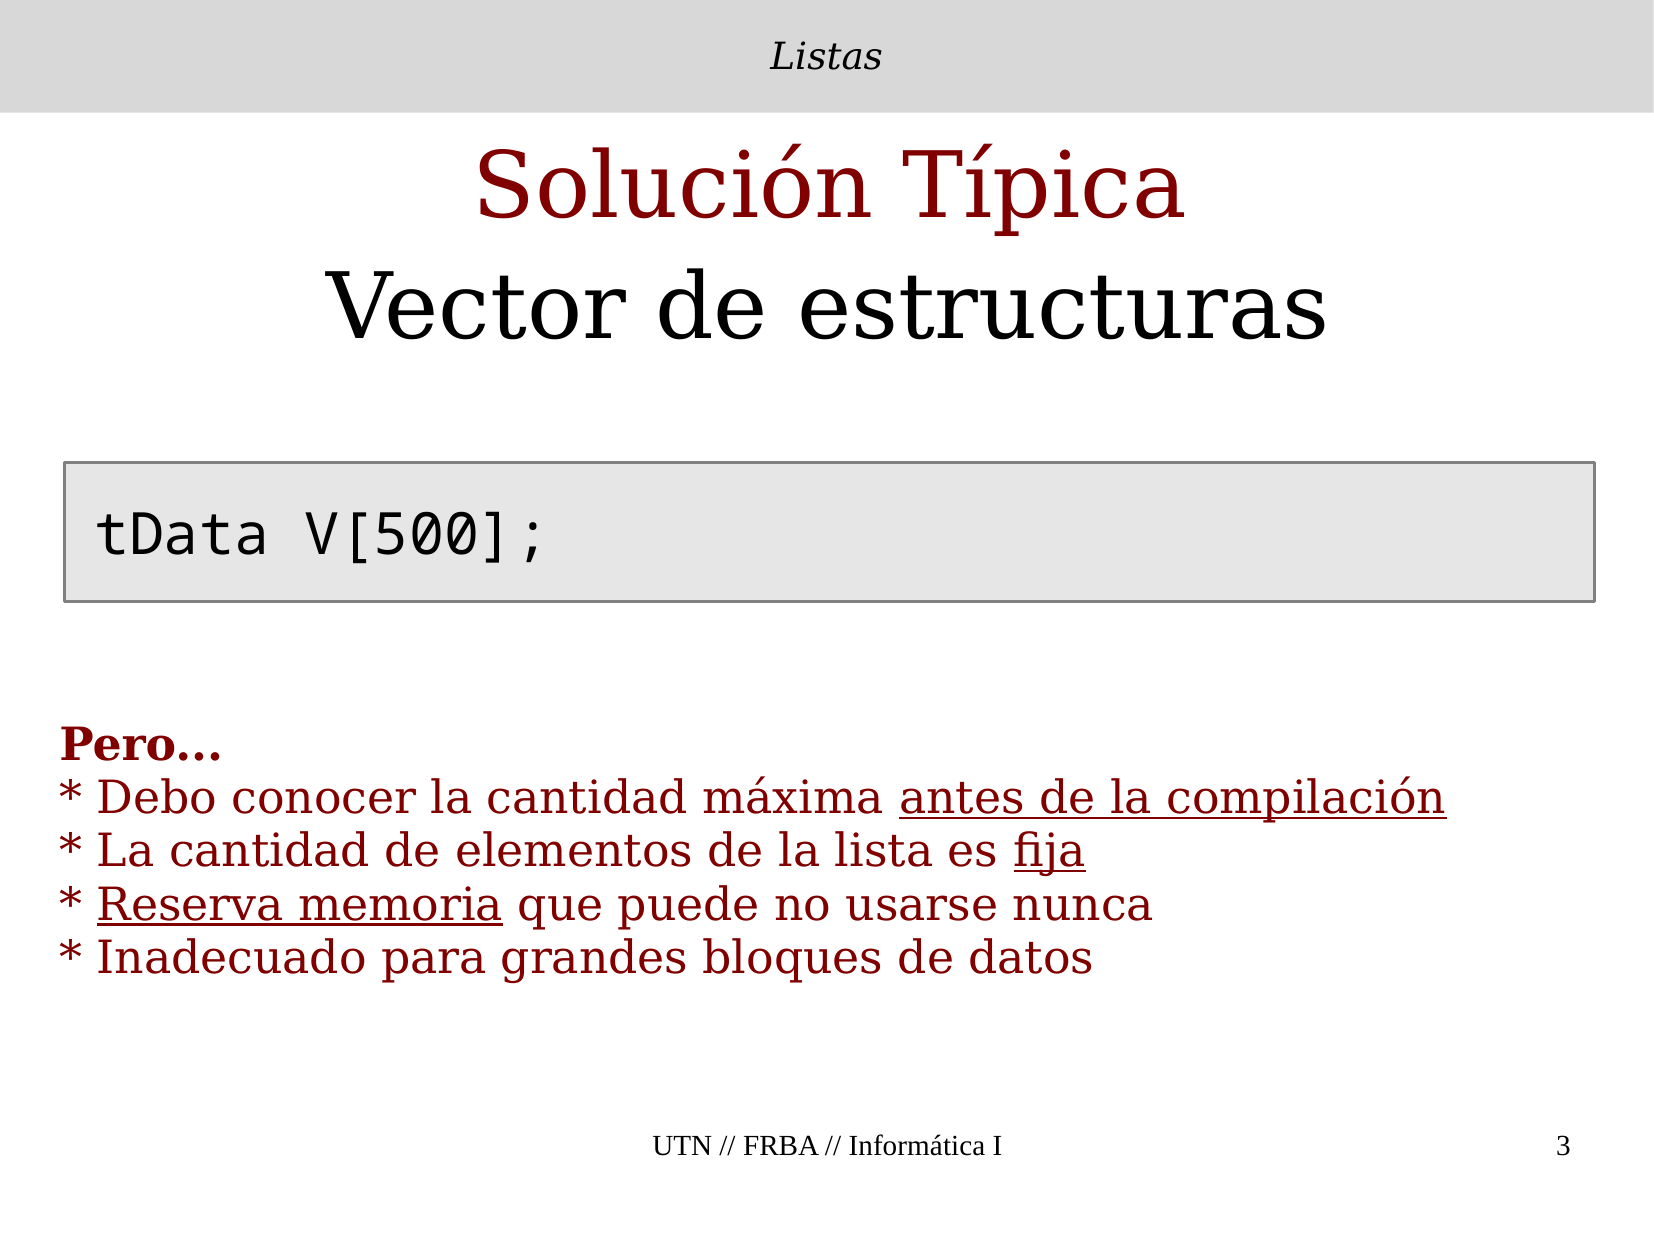

Listas
# Solución Típica
Vector de estructuras
tData V[500];
Pero...
* Debo conocer la cantidad máxima antes de la compilación
* La cantidad de elementos de la lista es fija
* Reserva memoria que puede no usarse nunca
* Inadecuado para grandes bloques de datos
UTN // FRBA // Informática I
3